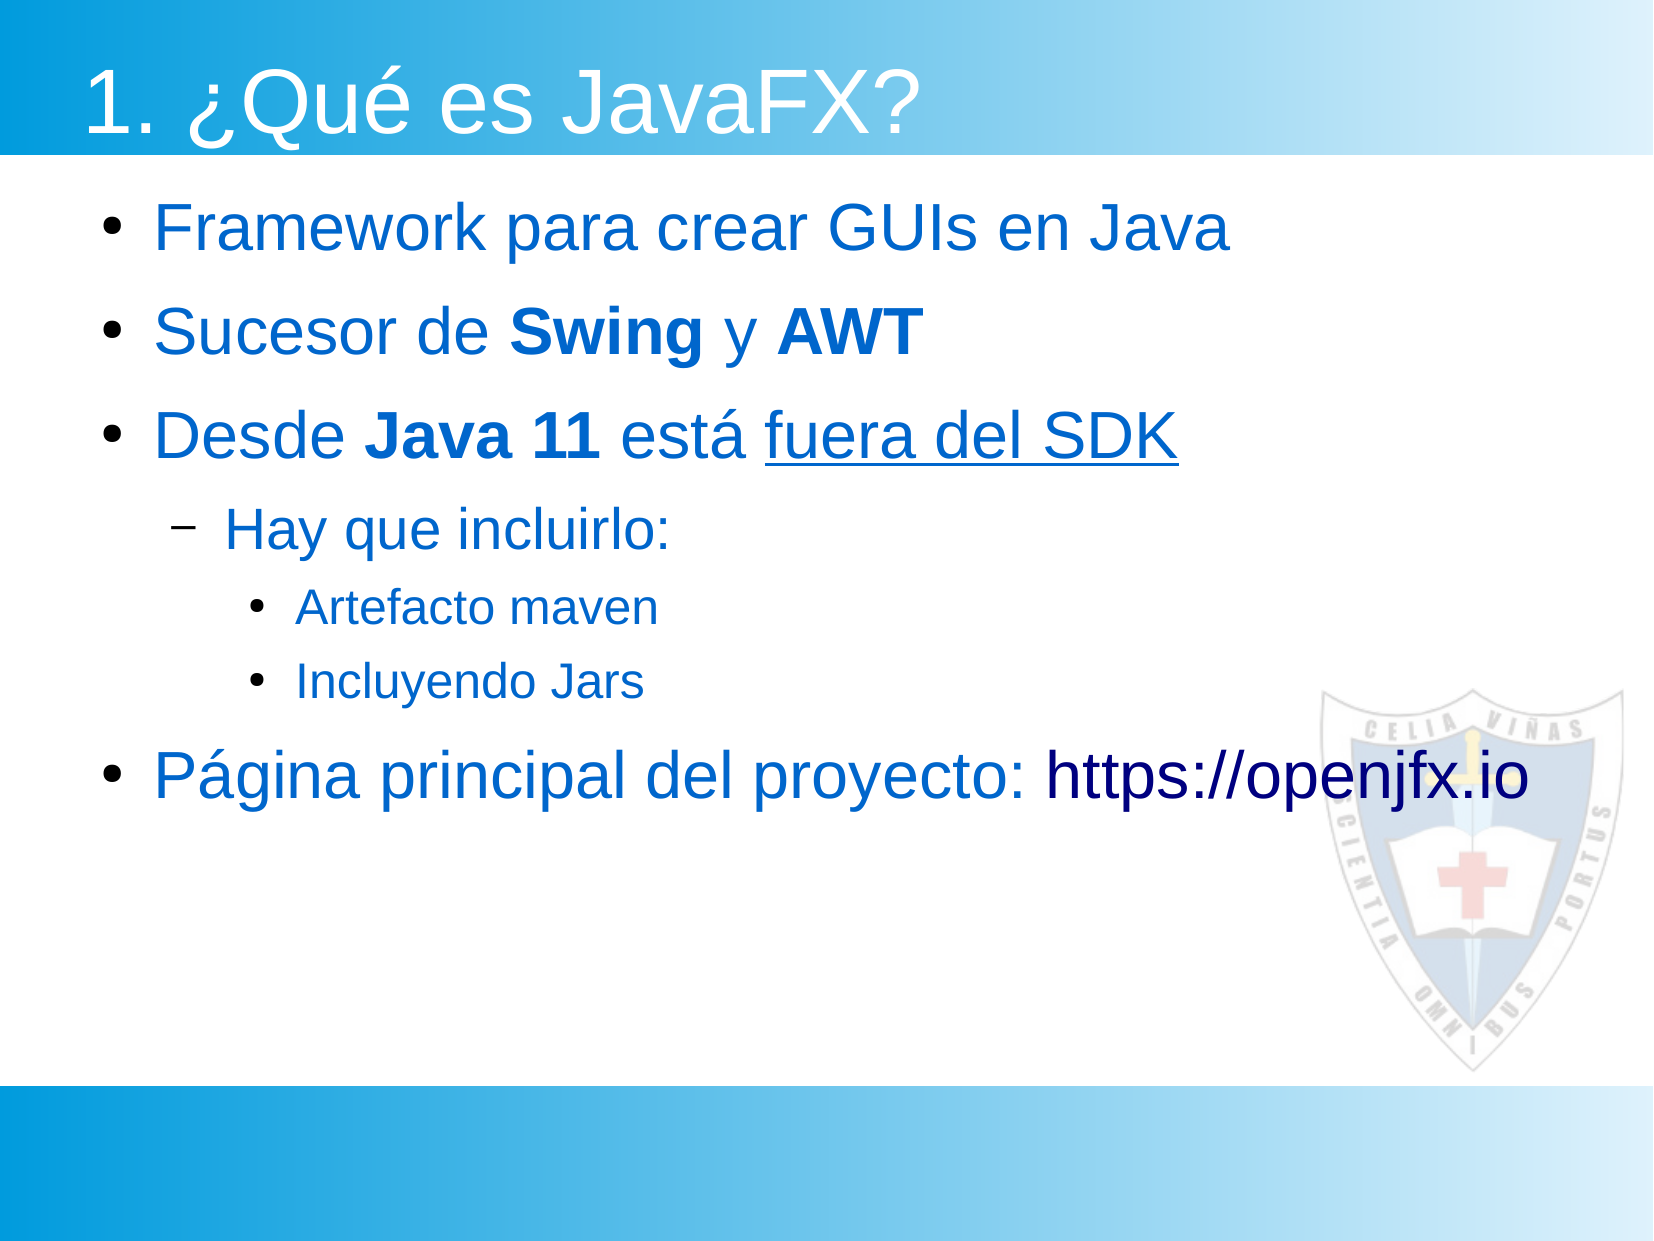

# 1. ¿Qué es JavaFX?
Framework para crear GUIs en Java
Sucesor de Swing y AWT
Desde Java 11 está fuera del SDK
Hay que incluirlo:
Artefacto maven
Incluyendo Jars
Página principal del proyecto: https://openjfx.io